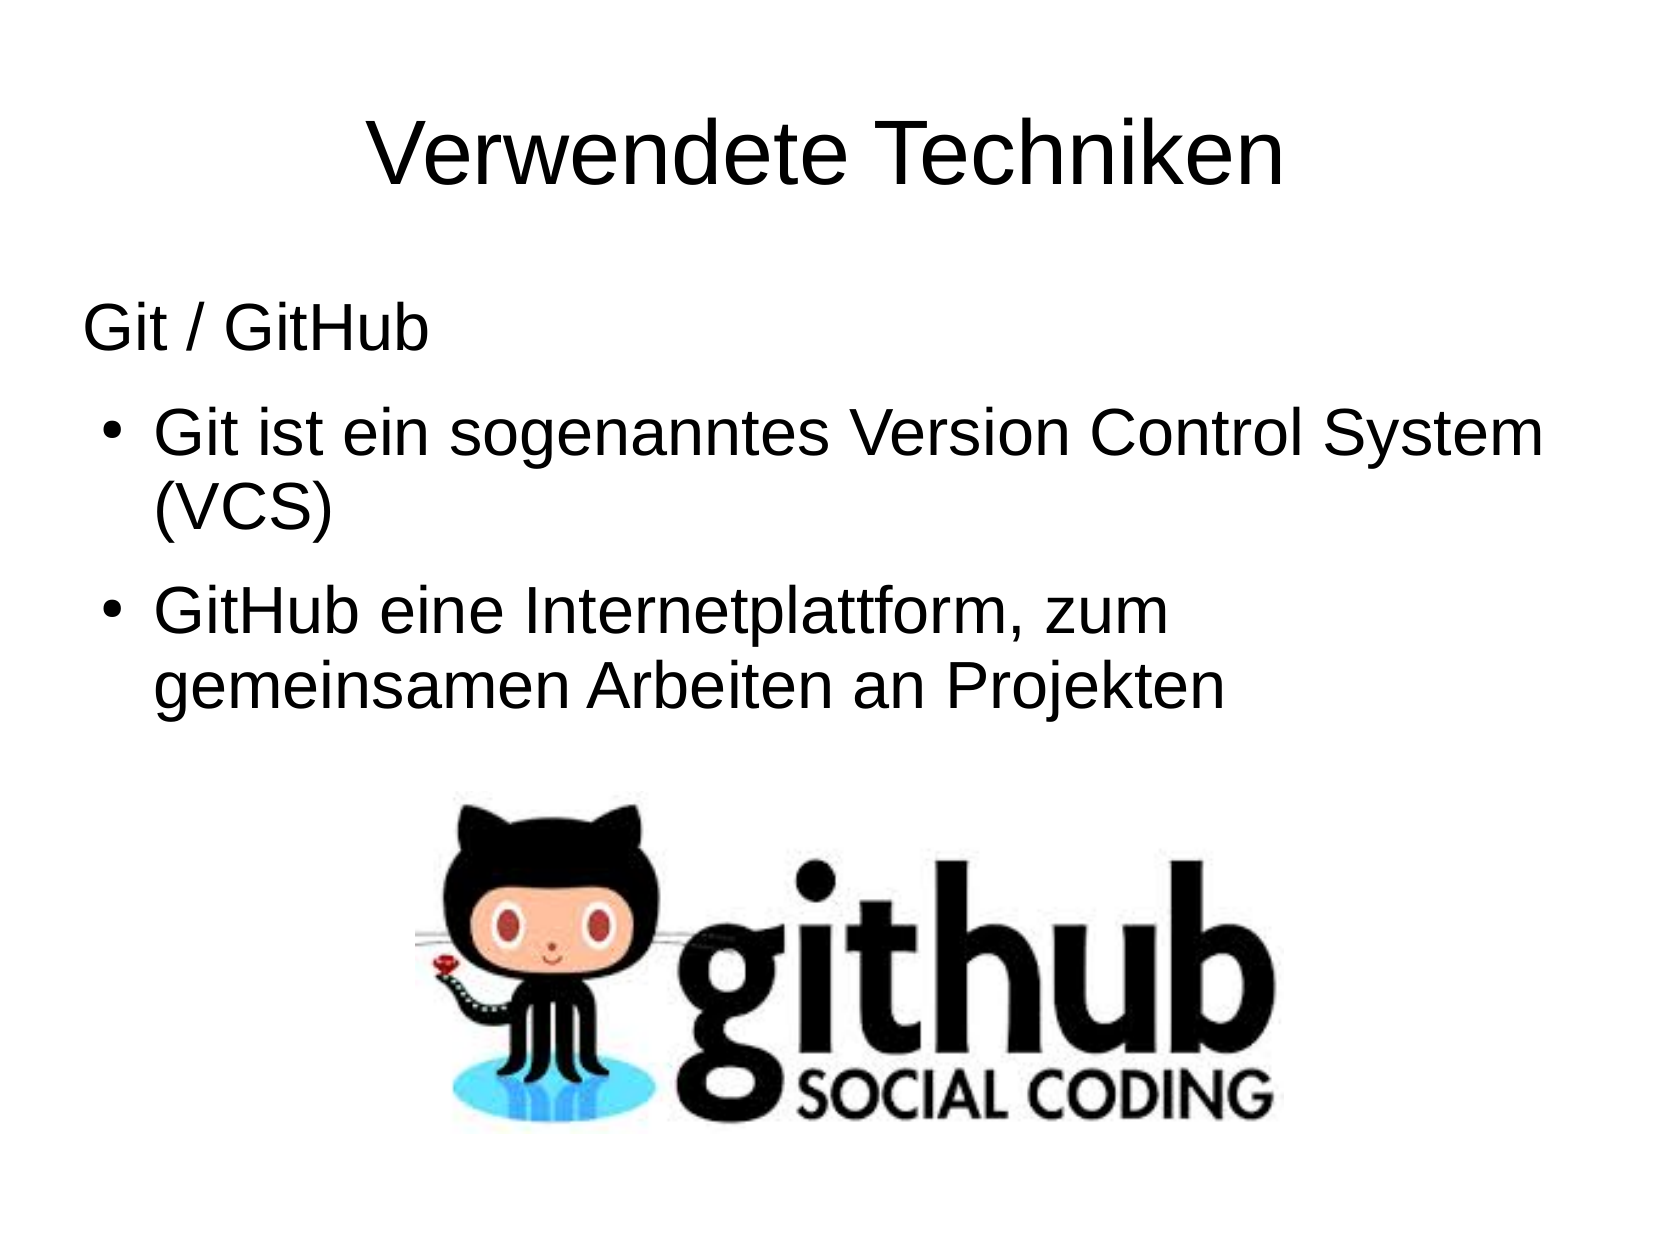

# Verwendete Techniken
Git / GitHub
Git ist ein sogenanntes Version Control System (VCS)
GitHub eine Internetplattform, zum gemeinsamen Arbeiten an Projekten